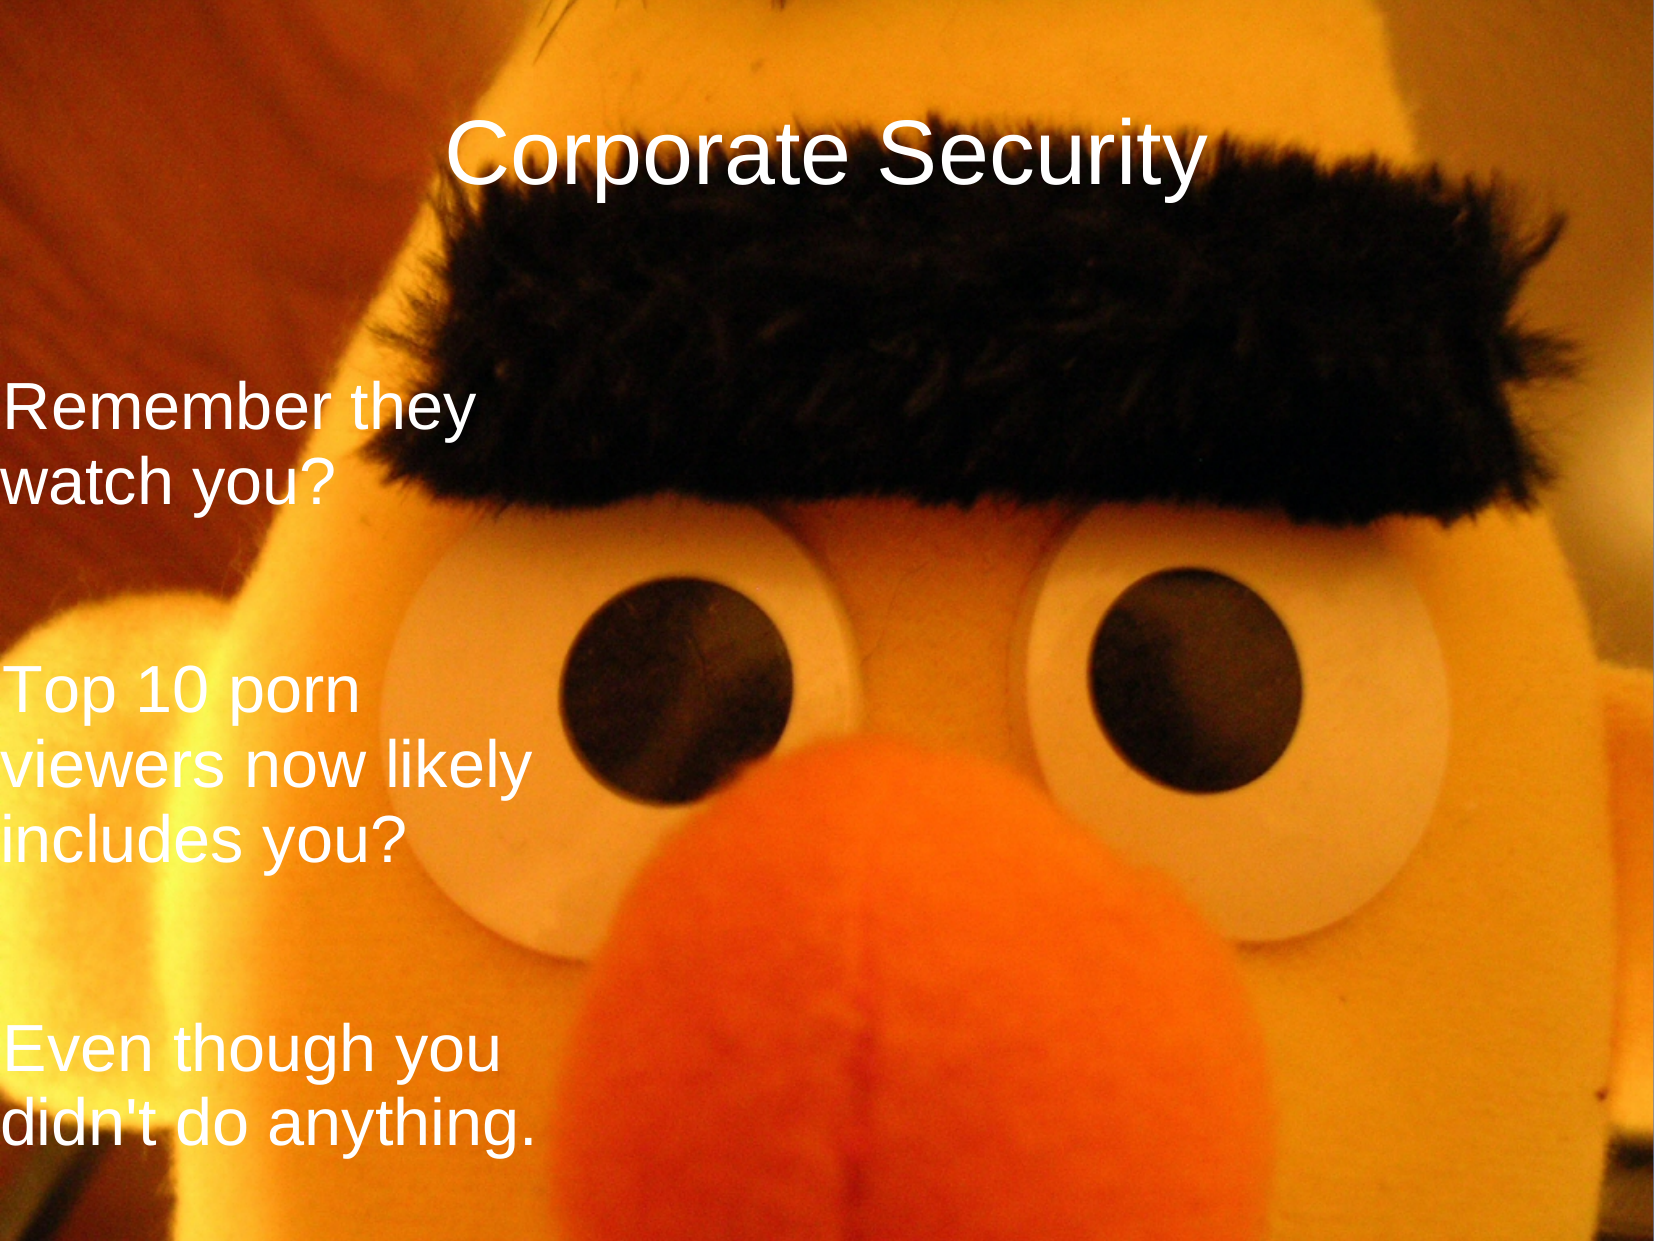

# Corporate Security
Remember they watch you?
Top 10 porn viewers now likely includes you?
Even though you didn't do anything.